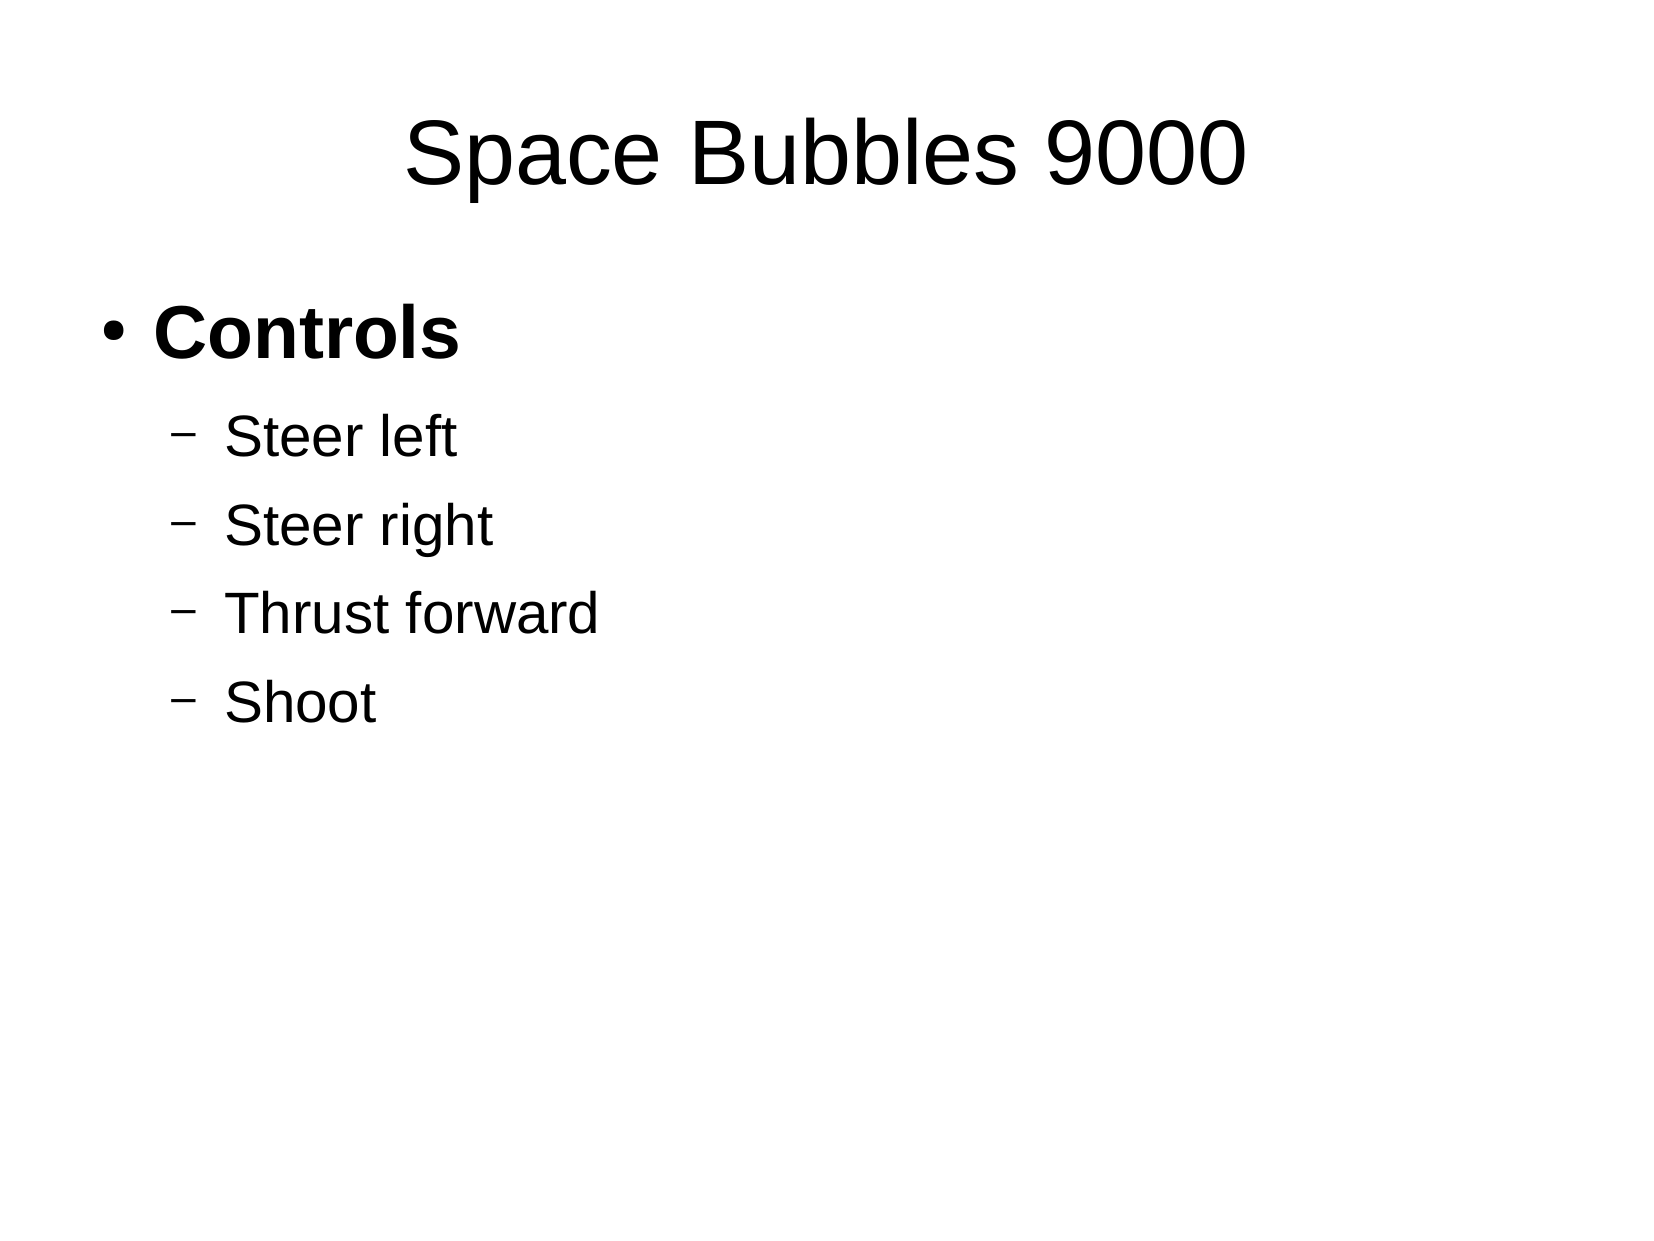

# Space Bubbles 9000
Controls
Steer left
Steer right
Thrust forward
Shoot